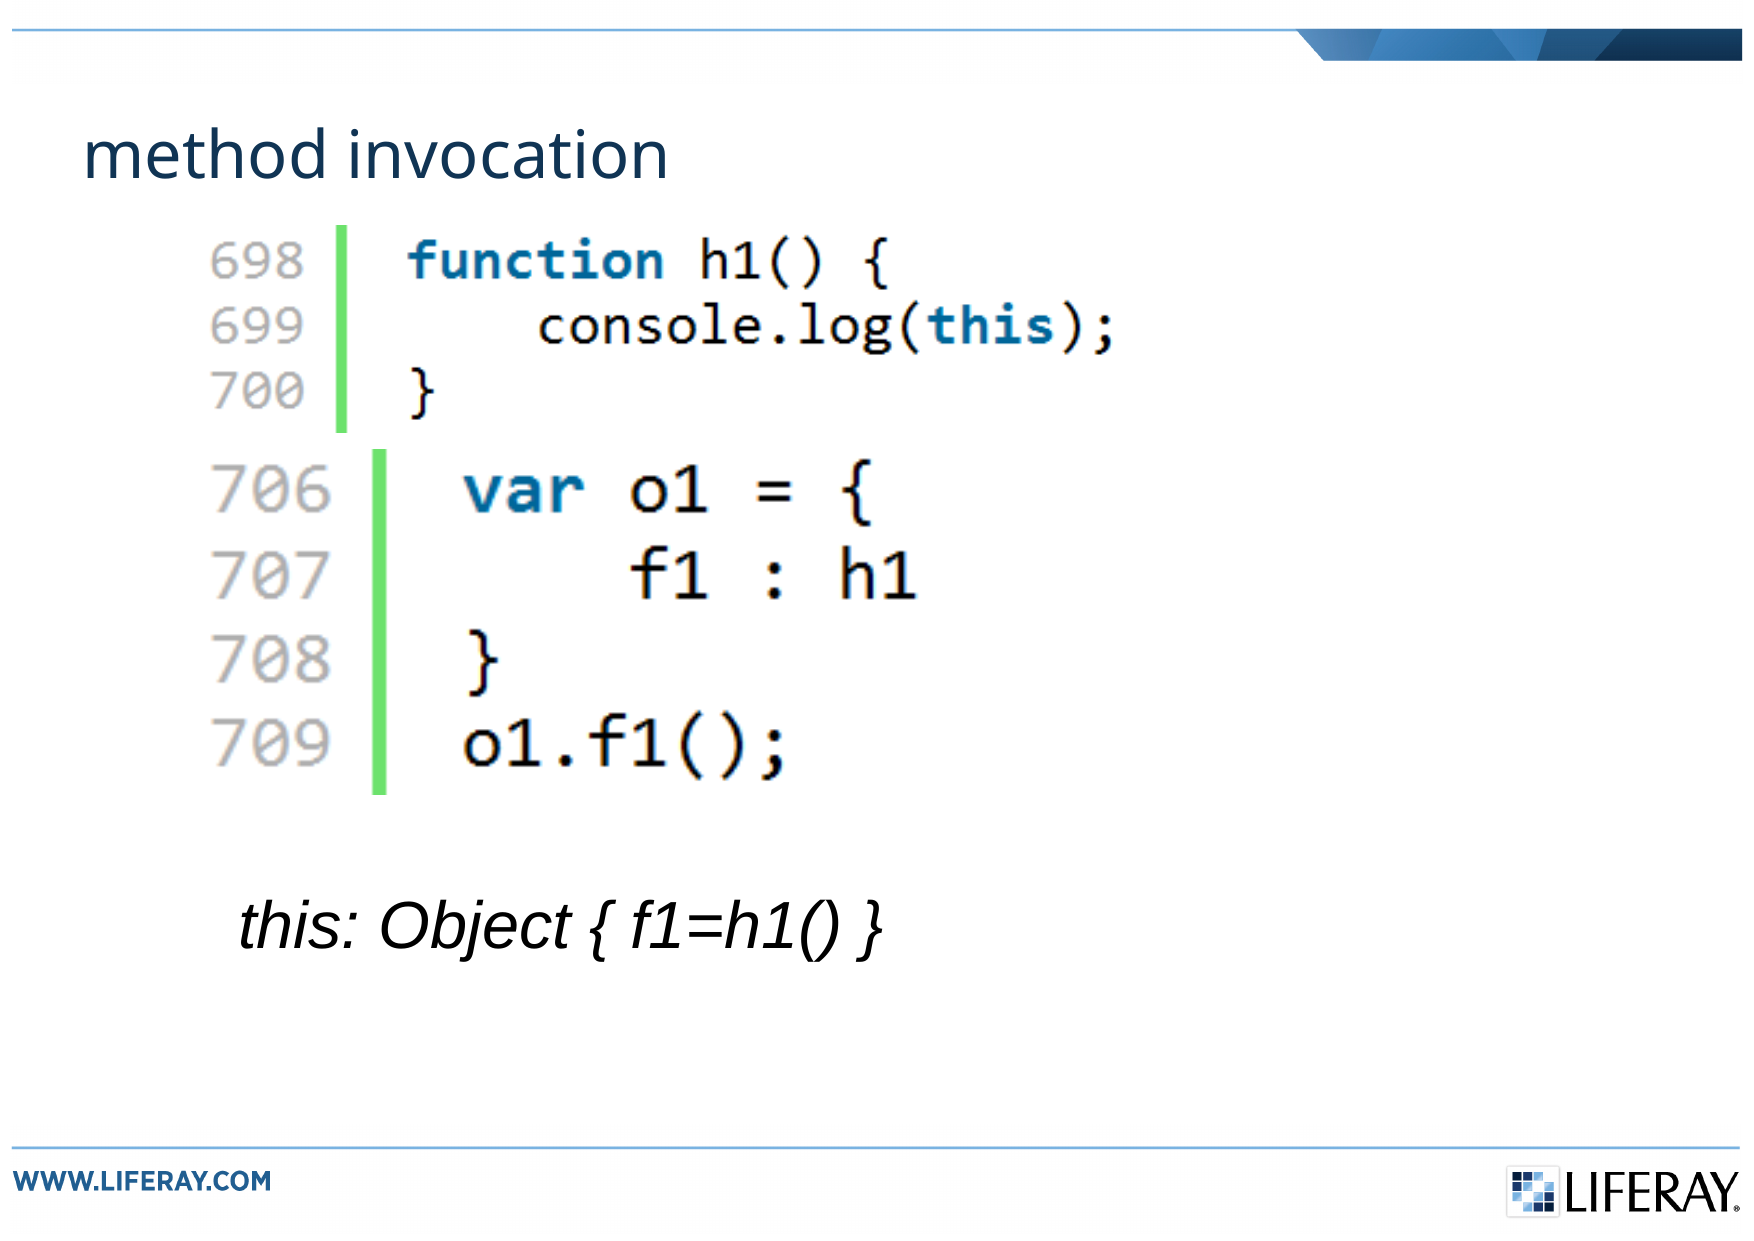

# method invocation
this: Object { f1=h1() }